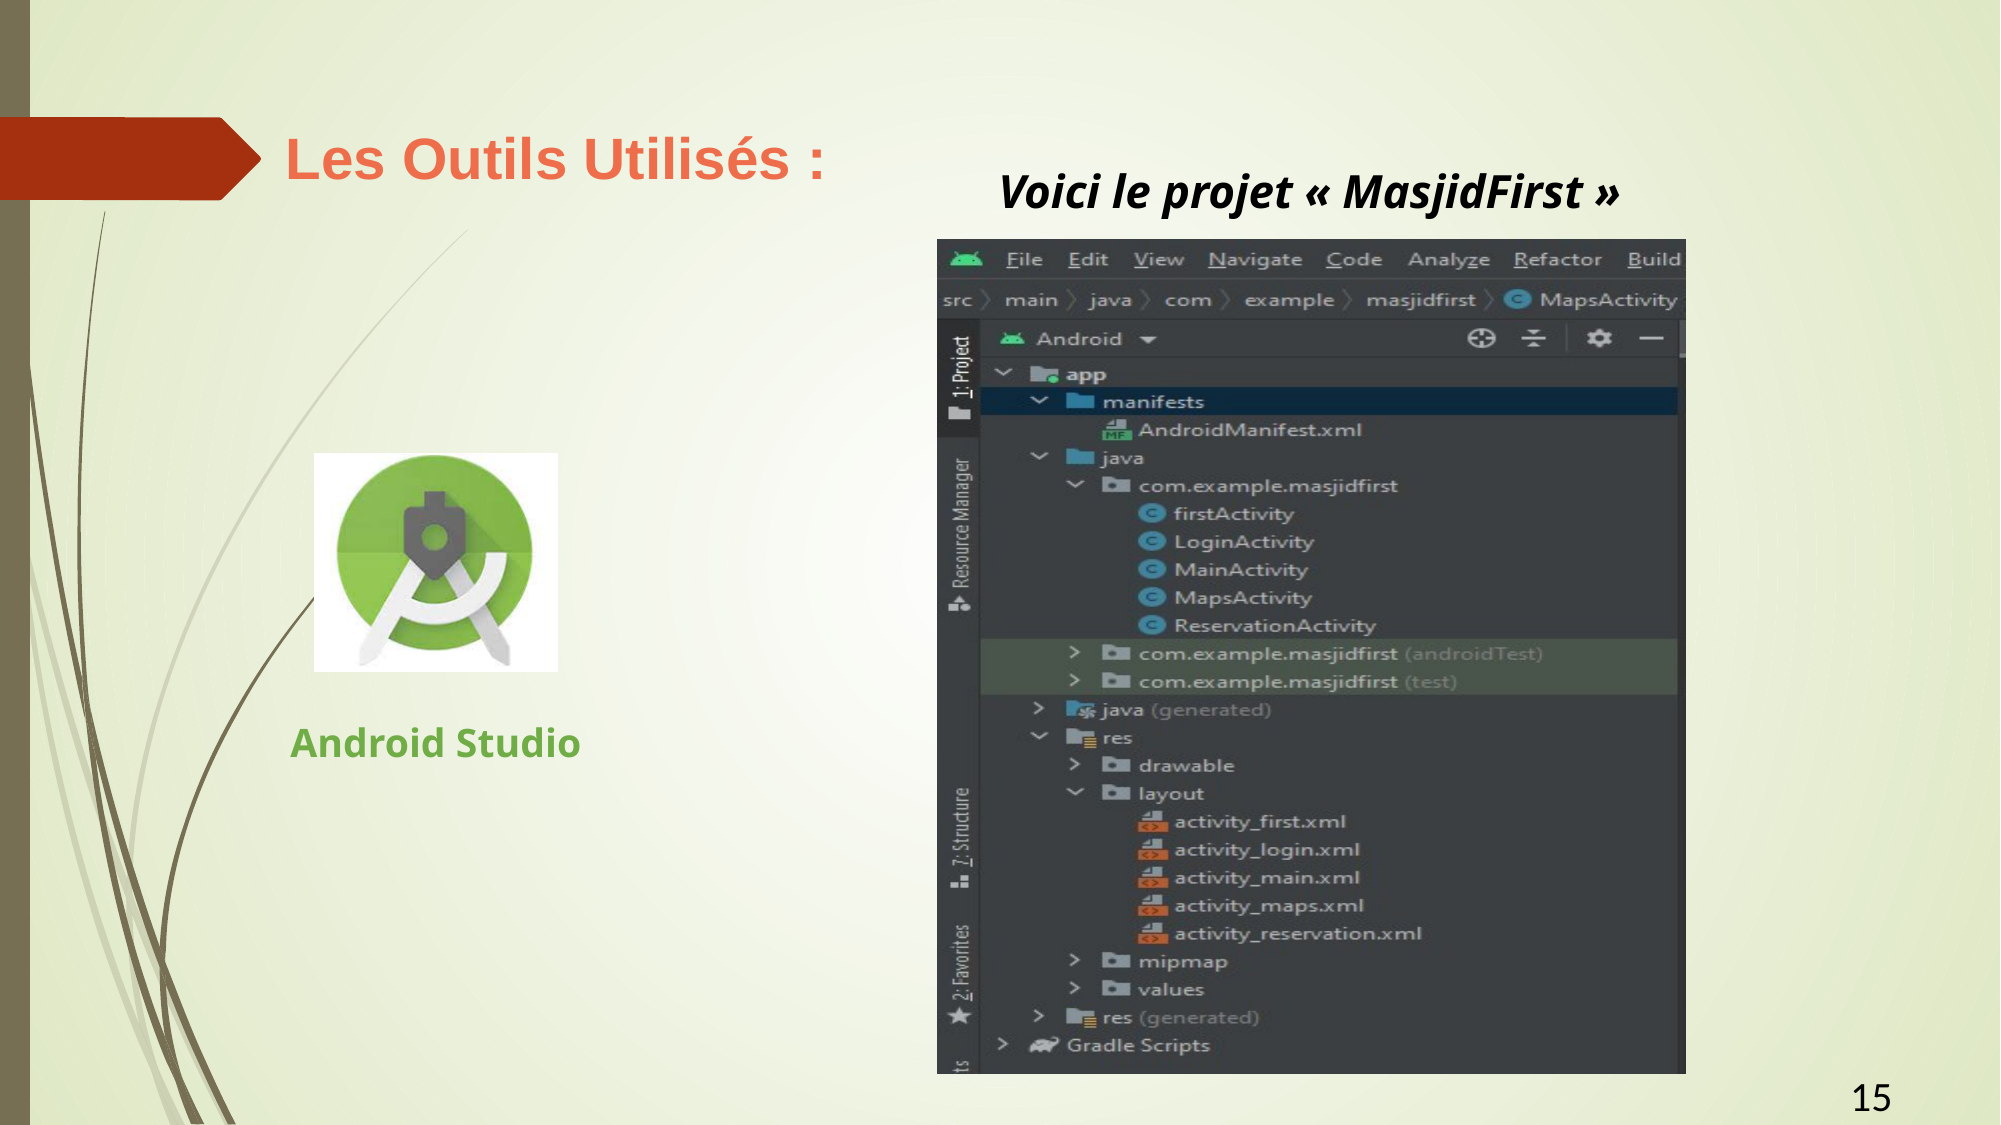

Les Outils Utilisés :
Voici le projet « MasjidFirst »
# Android Studio
15